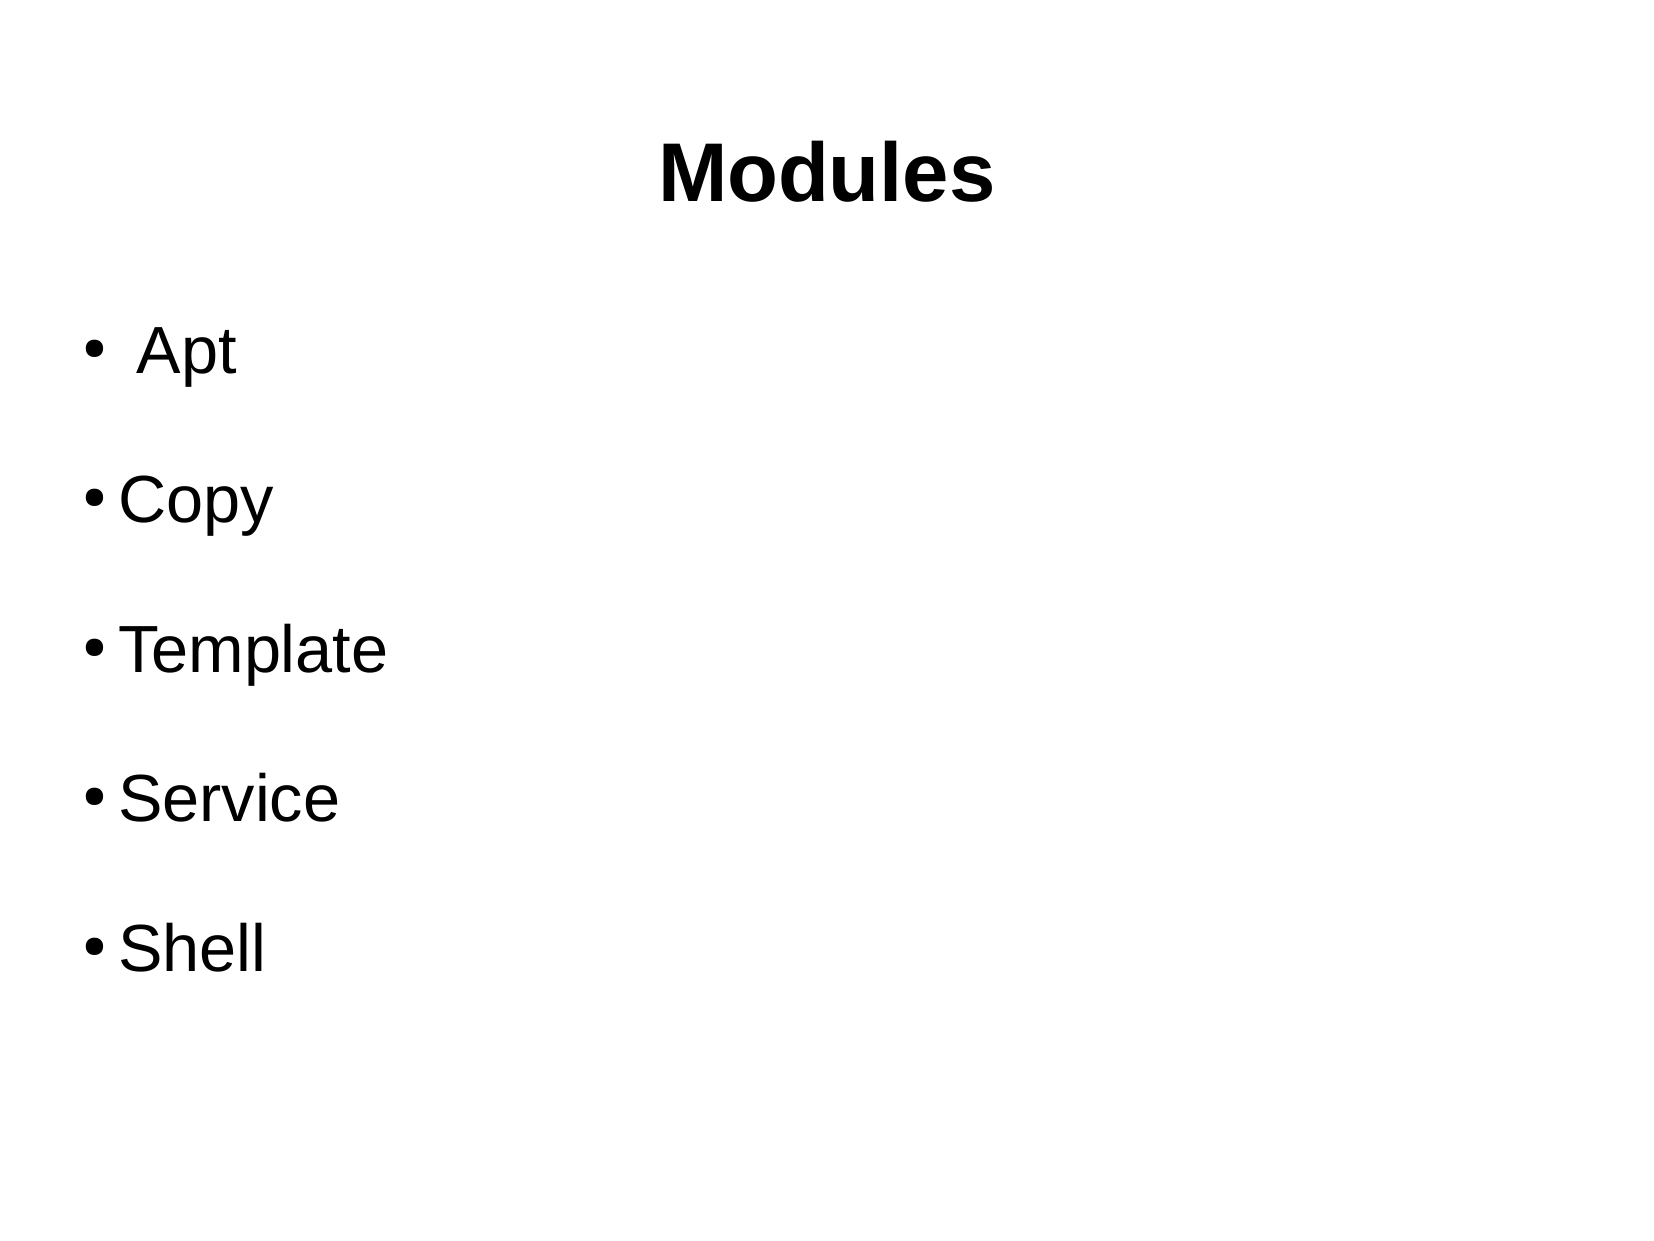

# Modules
 Apt
Copy
Template
Service
Shell